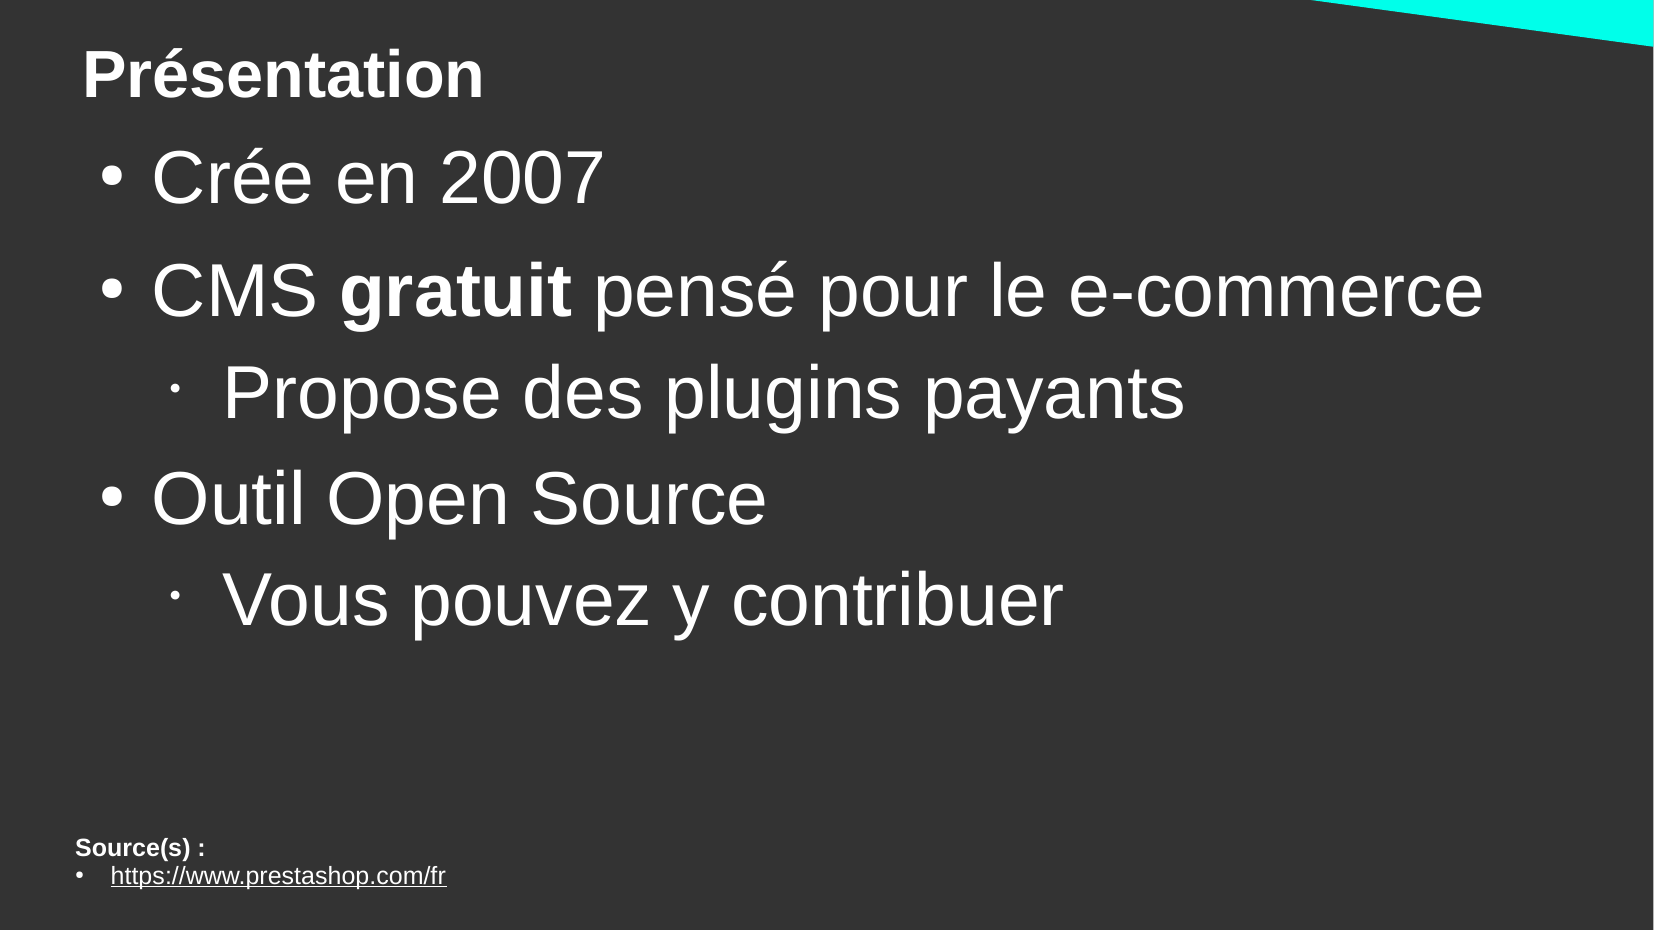

# Présentation
Crée en 2007
CMS gratuit pensé pour le e-commerce
Propose des plugins payants
Outil Open Source
Vous pouvez y contribuer
Source(s) :
https://www.prestashop.com/fr